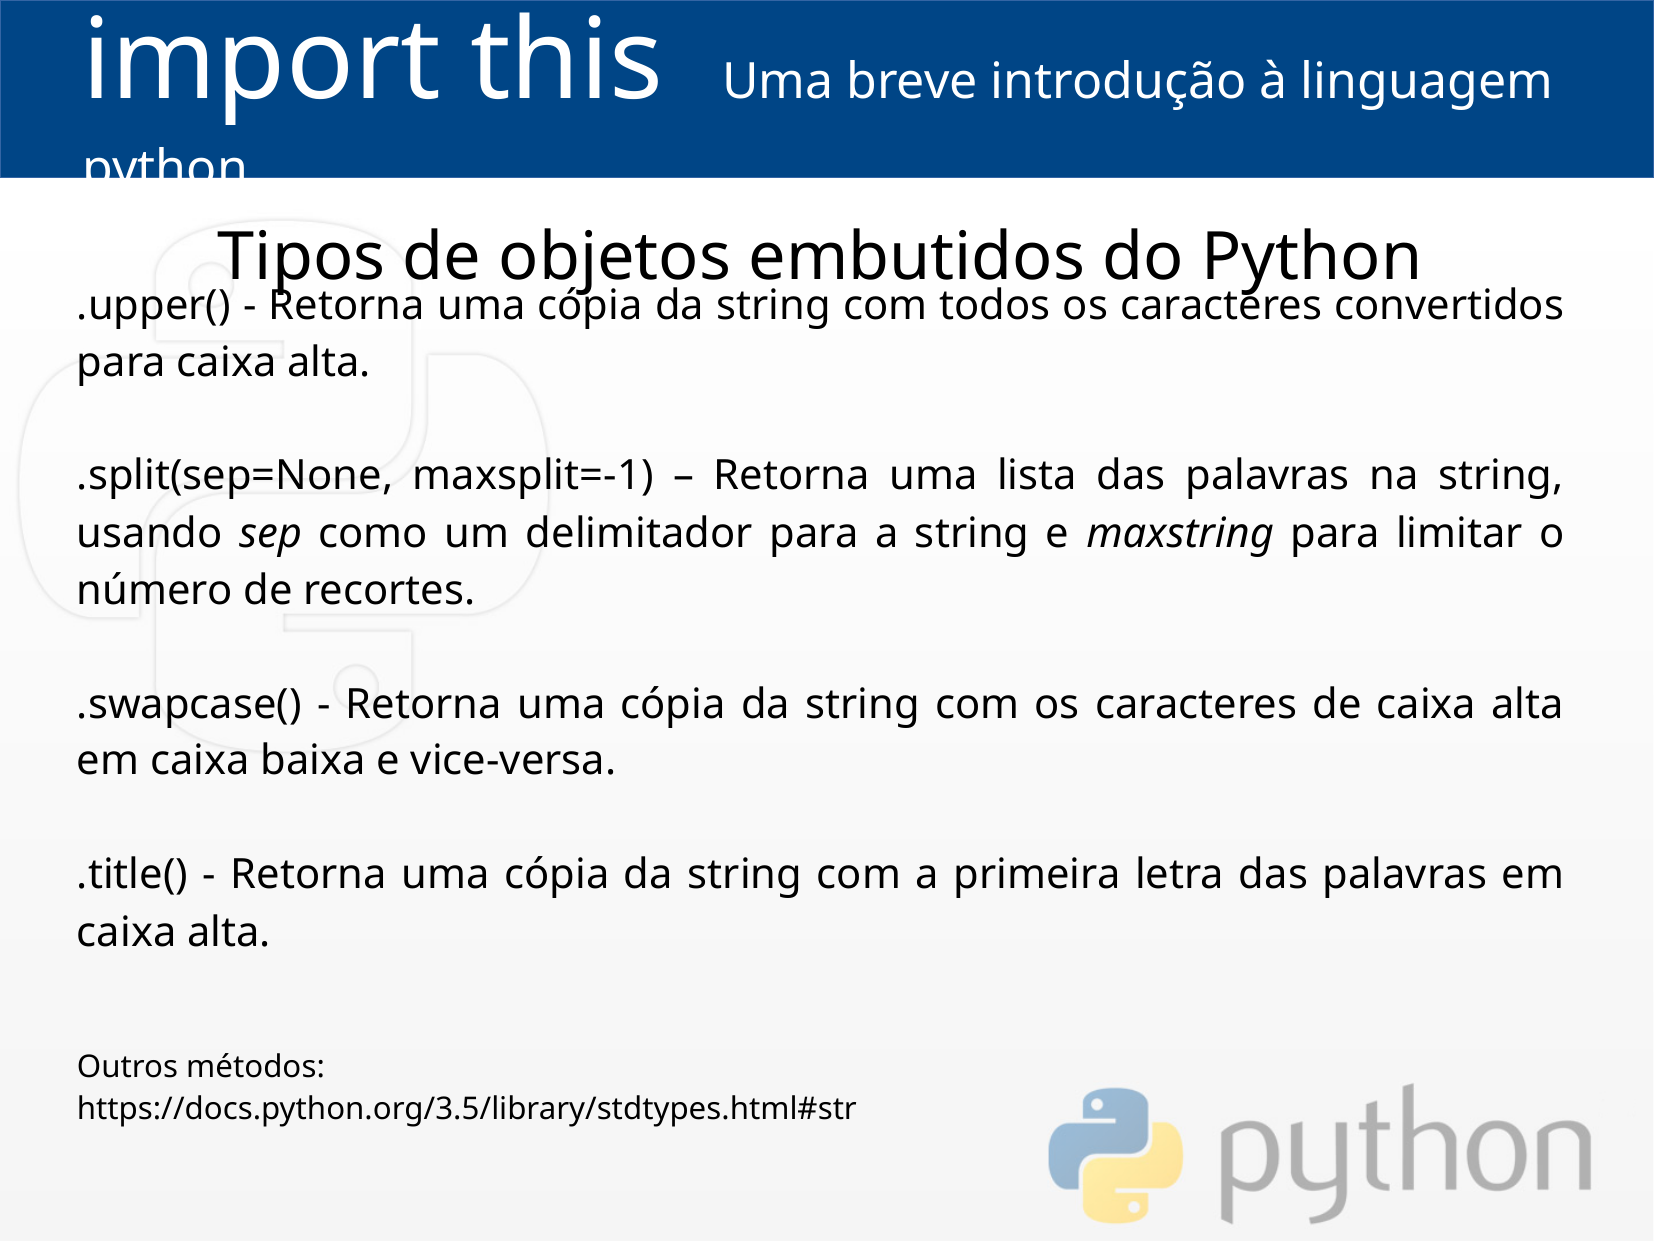

import this Uma breve introdução à linguagem python
Tipos de objetos embutidos do Python
# .upper() - Retorna uma cópia da string com todos os caracteres convertidos para caixa alta.
.split(sep=None, maxsplit=-1) – Retorna uma lista das palavras na string, usando sep como um delimitador para a string e maxstring para limitar o número de recortes.
.swapcase() - Retorna uma cópia da string com os caracteres de caixa alta em caixa baixa e vice-versa.
.title() - Retorna uma cópia da string com a primeira letra das palavras em caixa alta.
Outros métodos:
https://docs.python.org/3.5/library/stdtypes.html#str